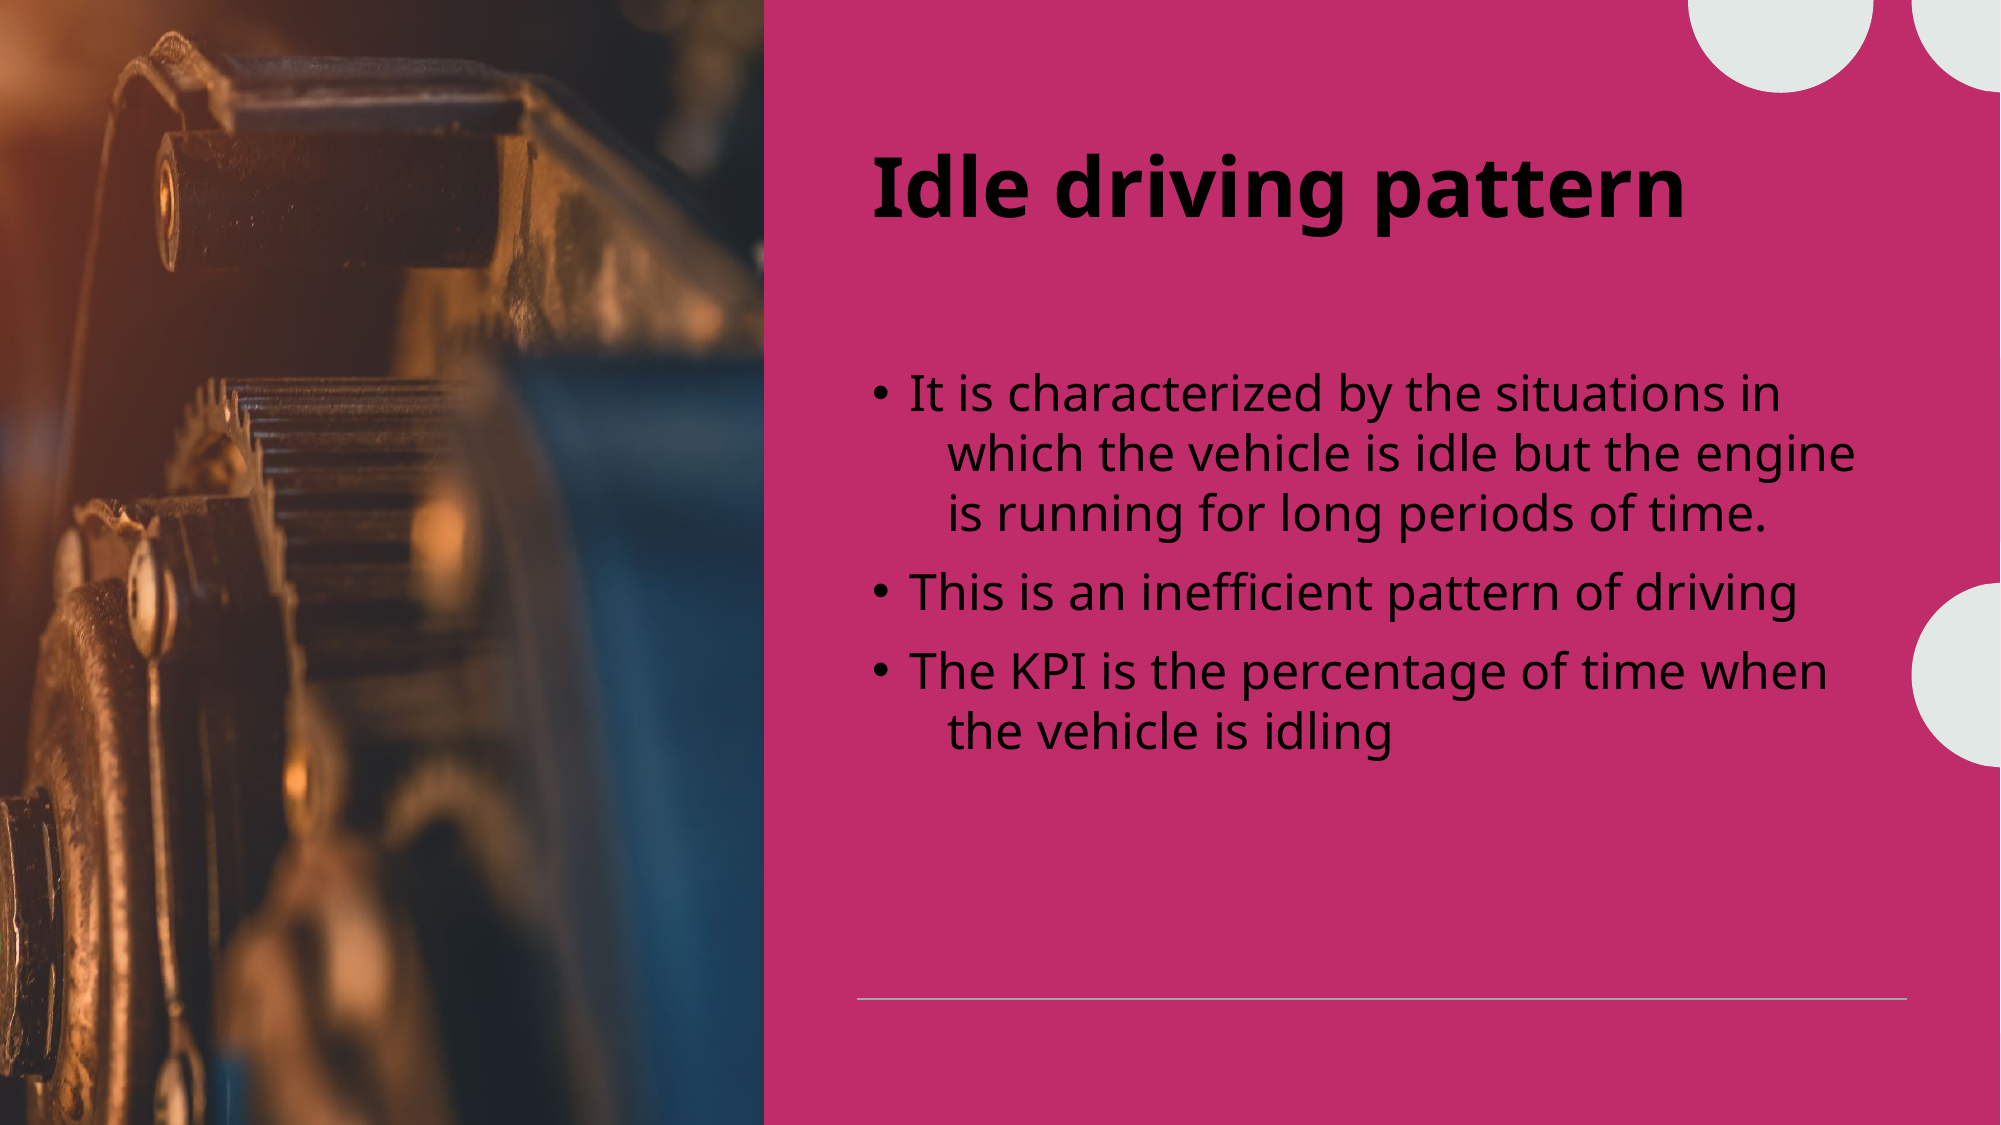

# Idle driving pattern
It is characterized by the situations in which the vehicle is idle but the engine is running for long periods of time.
This is an inefficient pattern of driving
The KPI is the percentage of time when the vehicle is idling